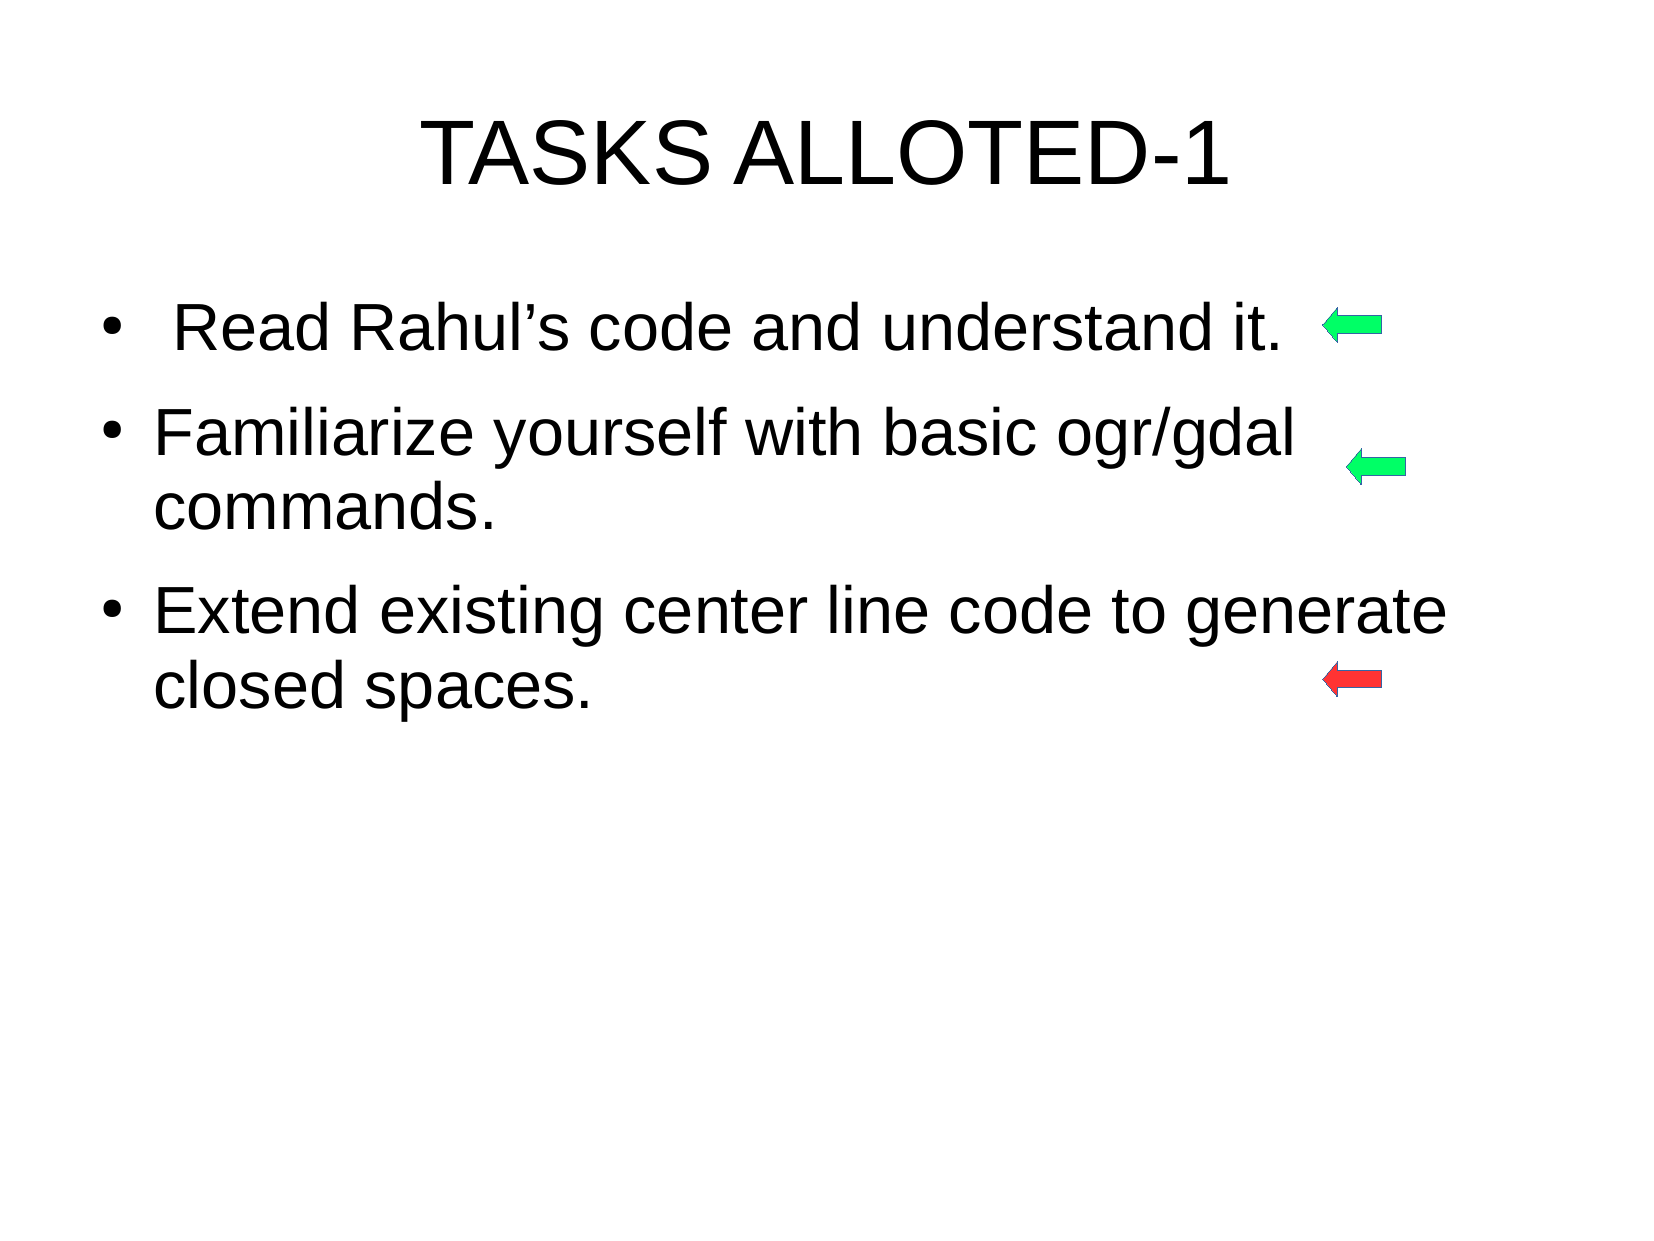

# TASKS ALLOTED-1
 Read Rahul’s code and understand it.
Familiarize yourself with basic ogr/gdal commands.
Extend existing center line code to generate closed spaces.